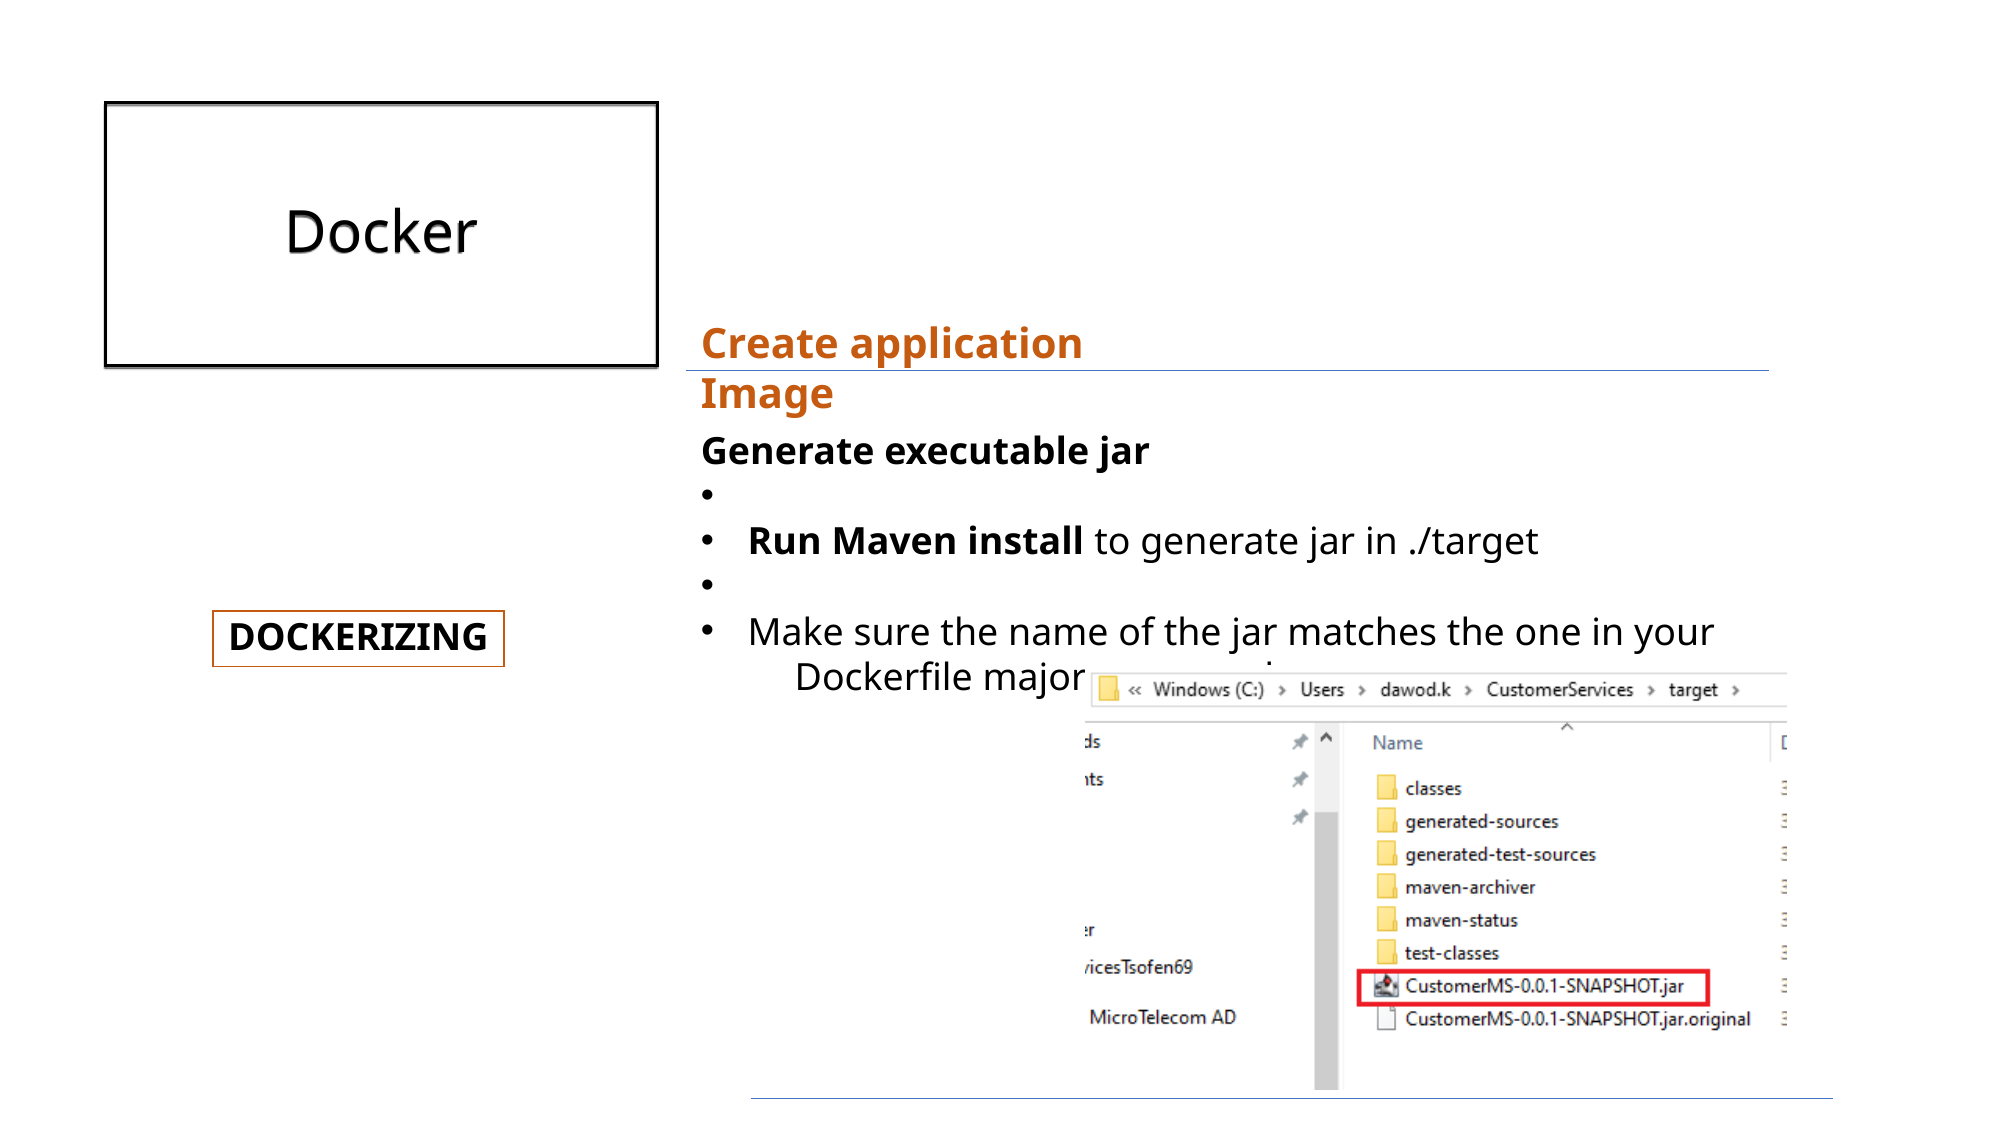

# Docker
Create application Image
Generate executable jar
Run Maven install to generate jar in ./target
Make sure the name of the jar matches the one in your Dockerfile major commands
DOCKERIZING